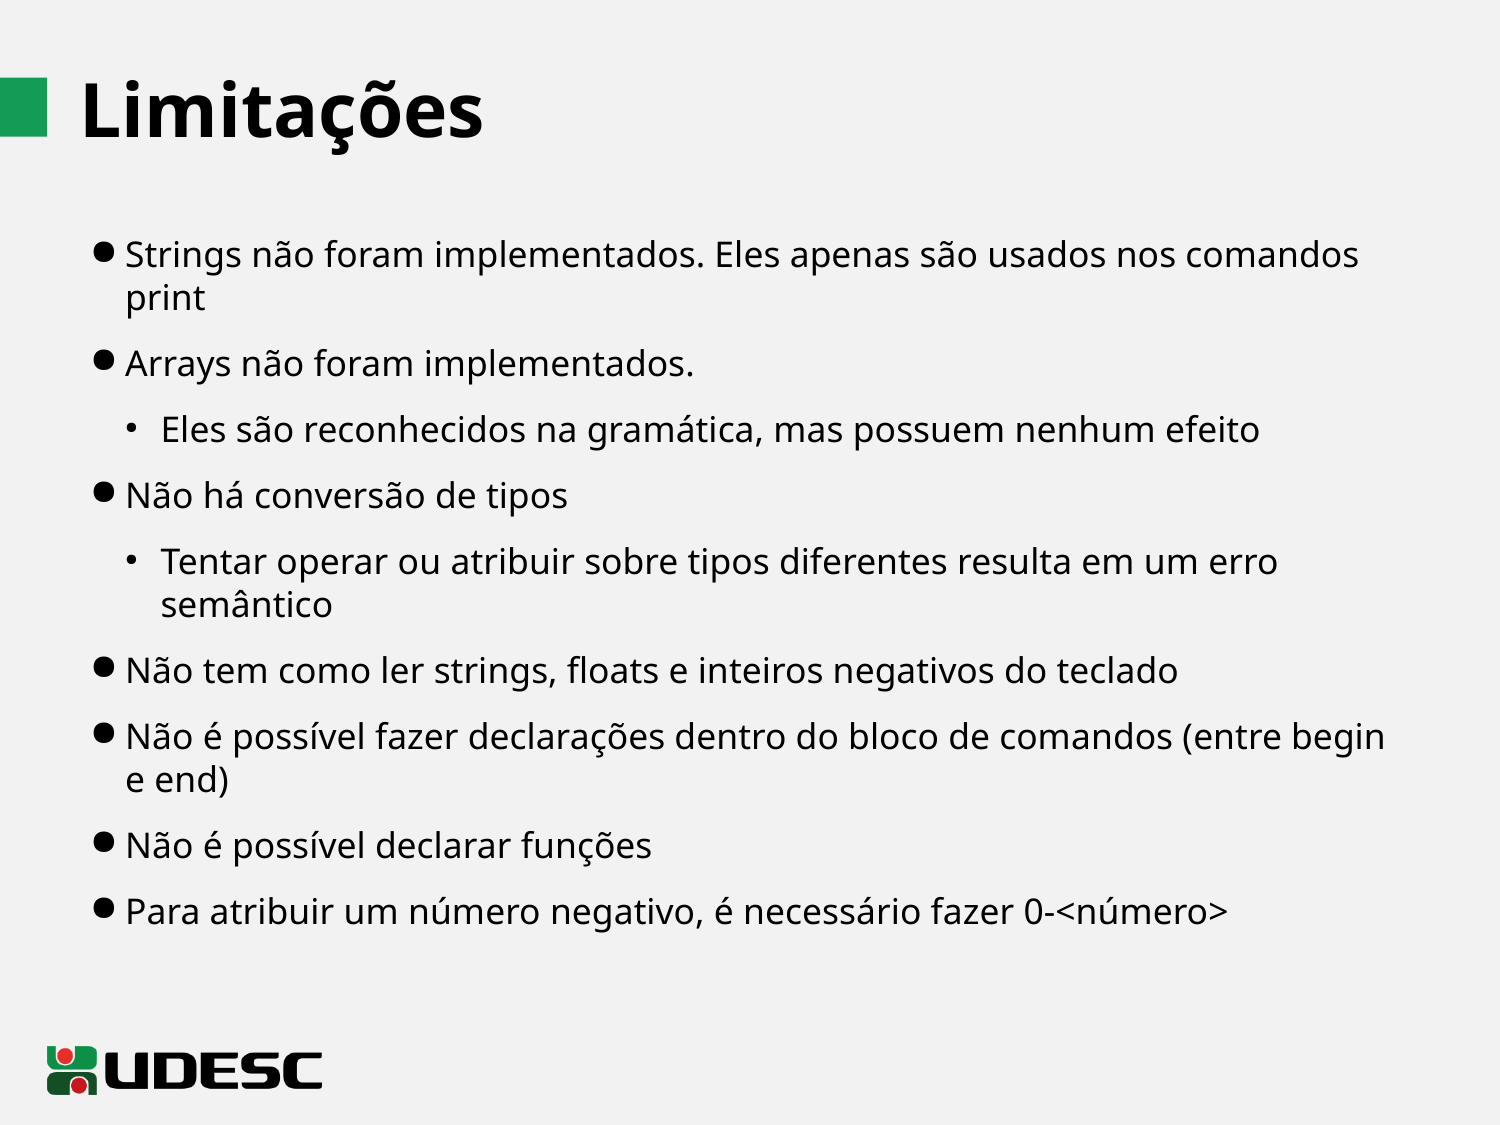

Limitações
Strings não foram implementados. Eles apenas são usados nos comandos print
Arrays não foram implementados.
Eles são reconhecidos na gramática, mas possuem nenhum efeito
Não há conversão de tipos
Tentar operar ou atribuir sobre tipos diferentes resulta em um erro semântico
Não tem como ler strings, floats e inteiros negativos do teclado
Não é possível fazer declarações dentro do bloco de comandos (entre begin e end)
Não é possível declarar funções
Para atribuir um número negativo, é necessário fazer 0-<número>